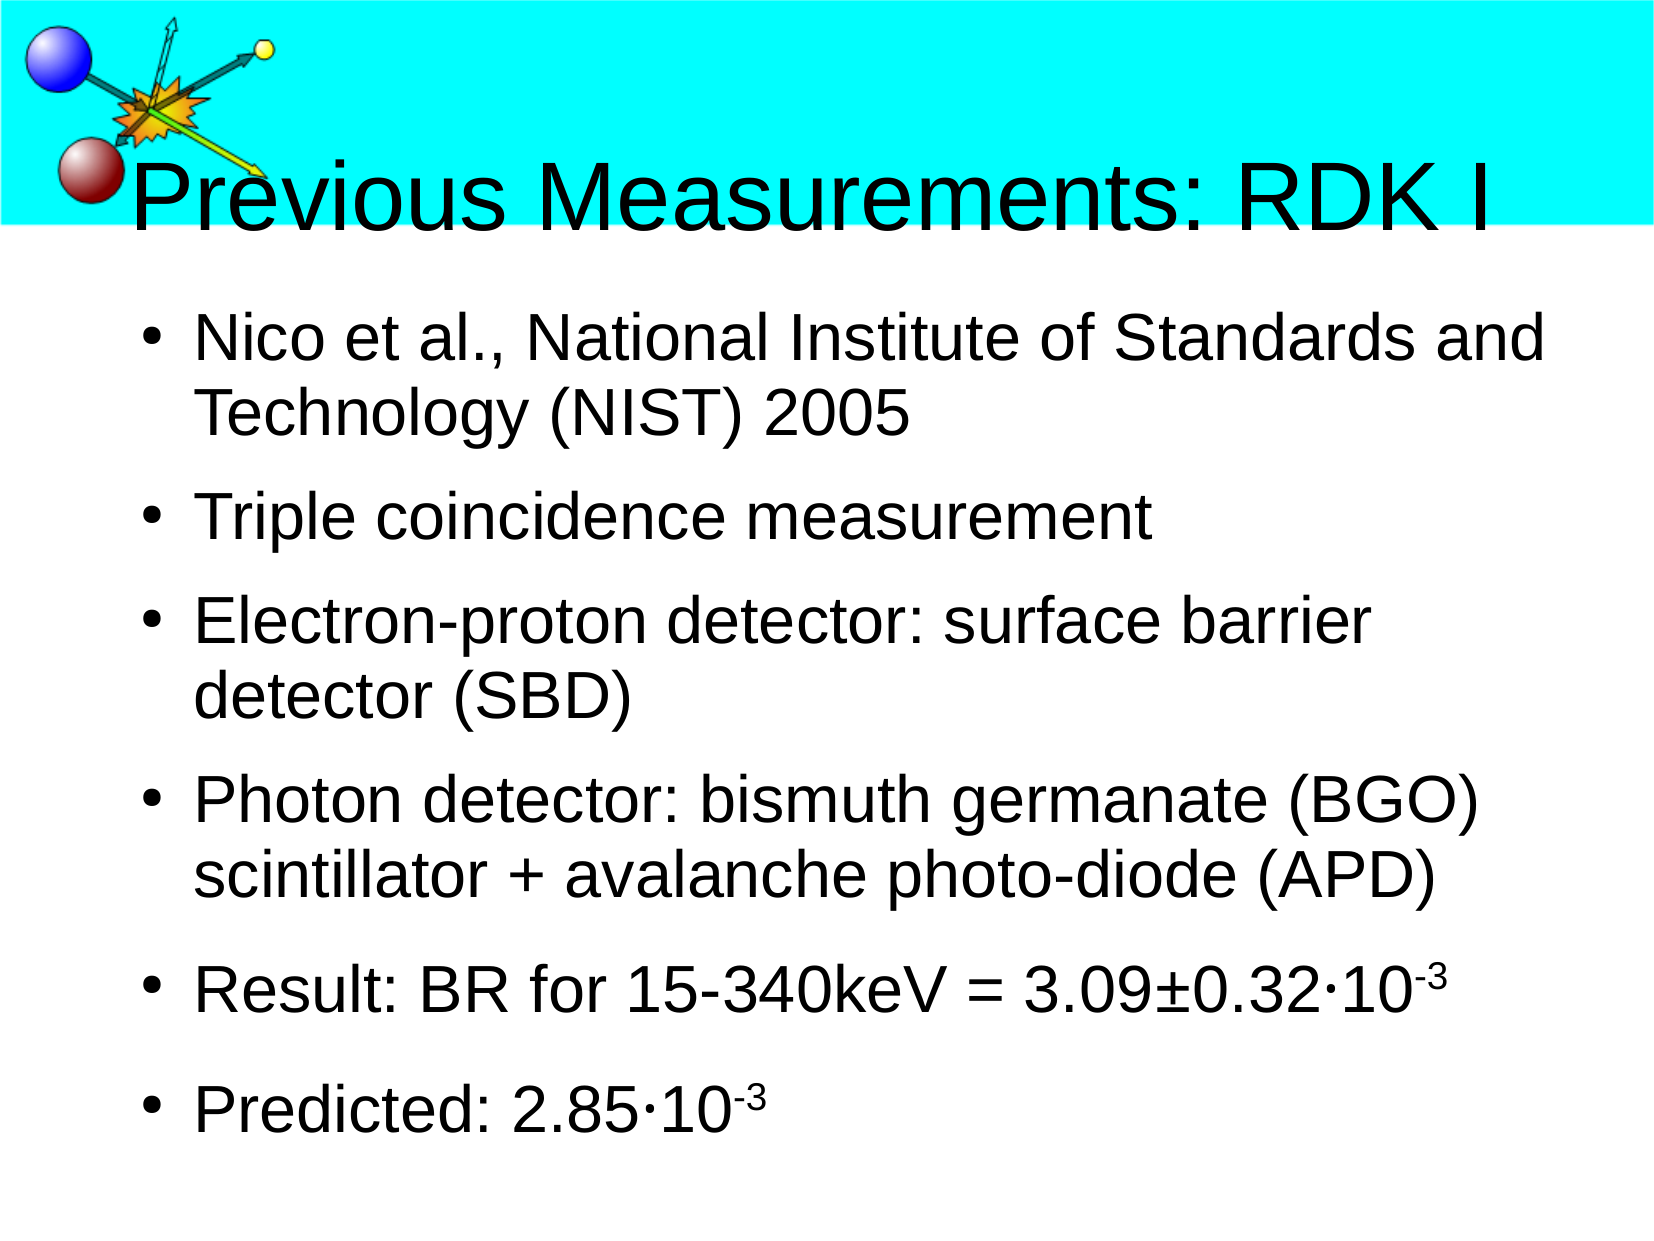

# Previous Measurements: RDK I
Nico et al., National Institute of Standards and Technology (NIST) 2005
Triple coincidence measurement
Electron-proton detector: surface barrier detector (SBD)
Photon detector: bismuth germanate (BGO) scintillator + avalanche photo-diode (APD)
Result: BR for 15-340keV = 3.09±0.32·10-3
Predicted: 2.85·10-3